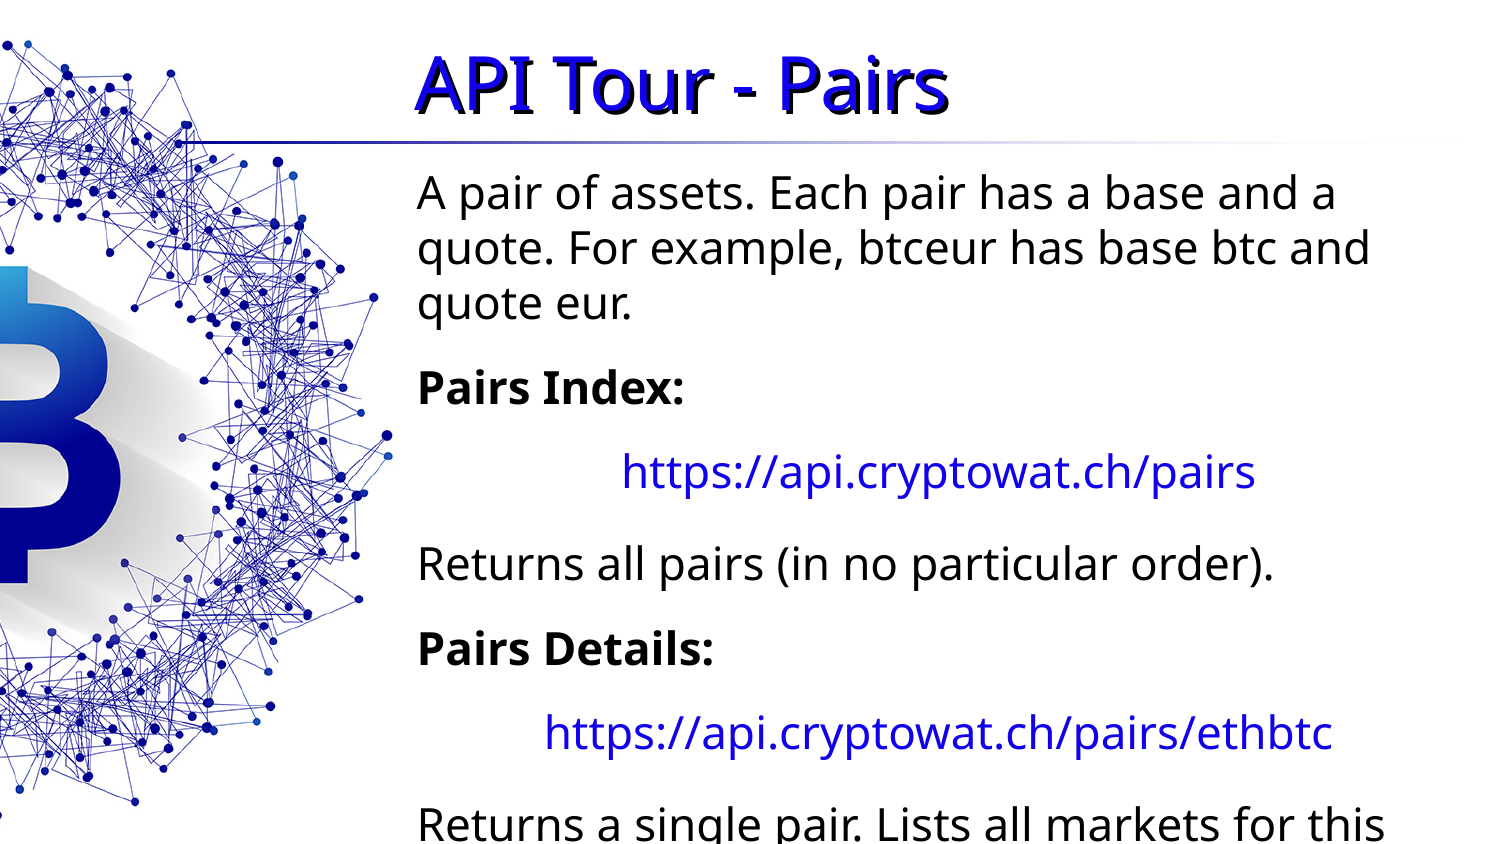

# API Tour - Pairs
A pair of assets. Each pair has a base and a quote. For example, btceur has base btc and quote eur.
Pairs Index:
https://api.cryptowat.ch/pairs
Returns all pairs (in no particular order).
Pairs Details:
https://api.cryptowat.ch/pairs/ethbtc
Returns a single pair. Lists all markets for this pair.